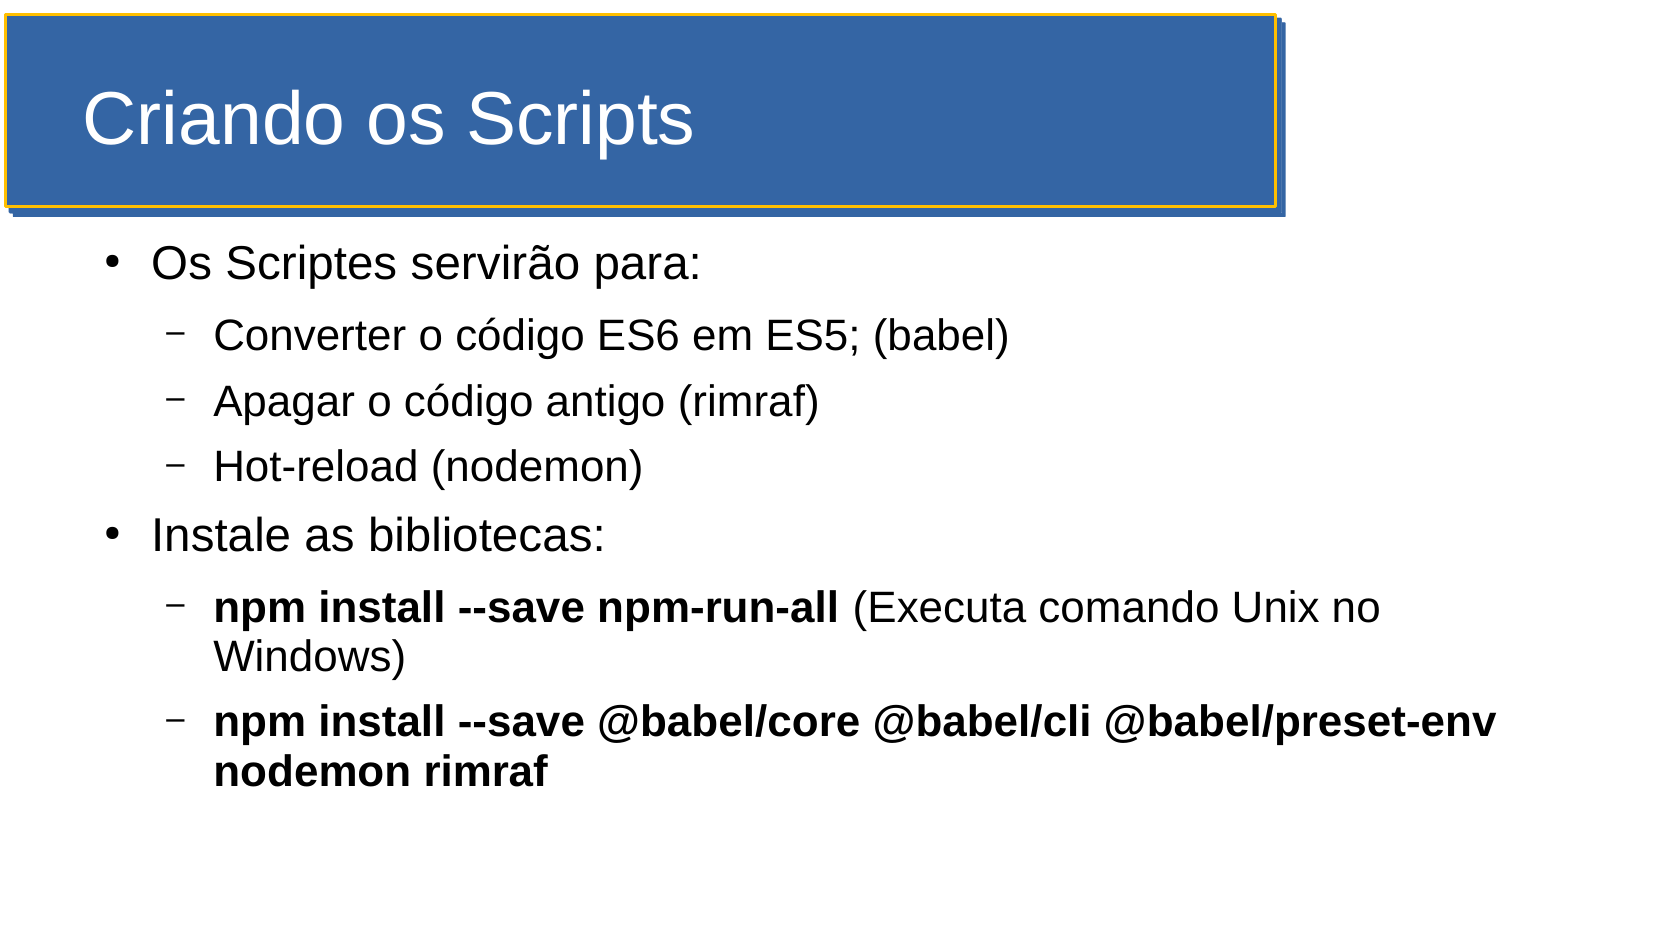

# Criando os Scripts
Os Scriptes servirão para:
Converter o código ES6 em ES5; (babel)
Apagar o código antigo (rimraf)
Hot-reload (nodemon)
Instale as bibliotecas:
npm install --save npm-run-all (Executa comando Unix no Windows)
npm install --save @babel/core @babel/cli @babel/preset-env nodemon rimraf